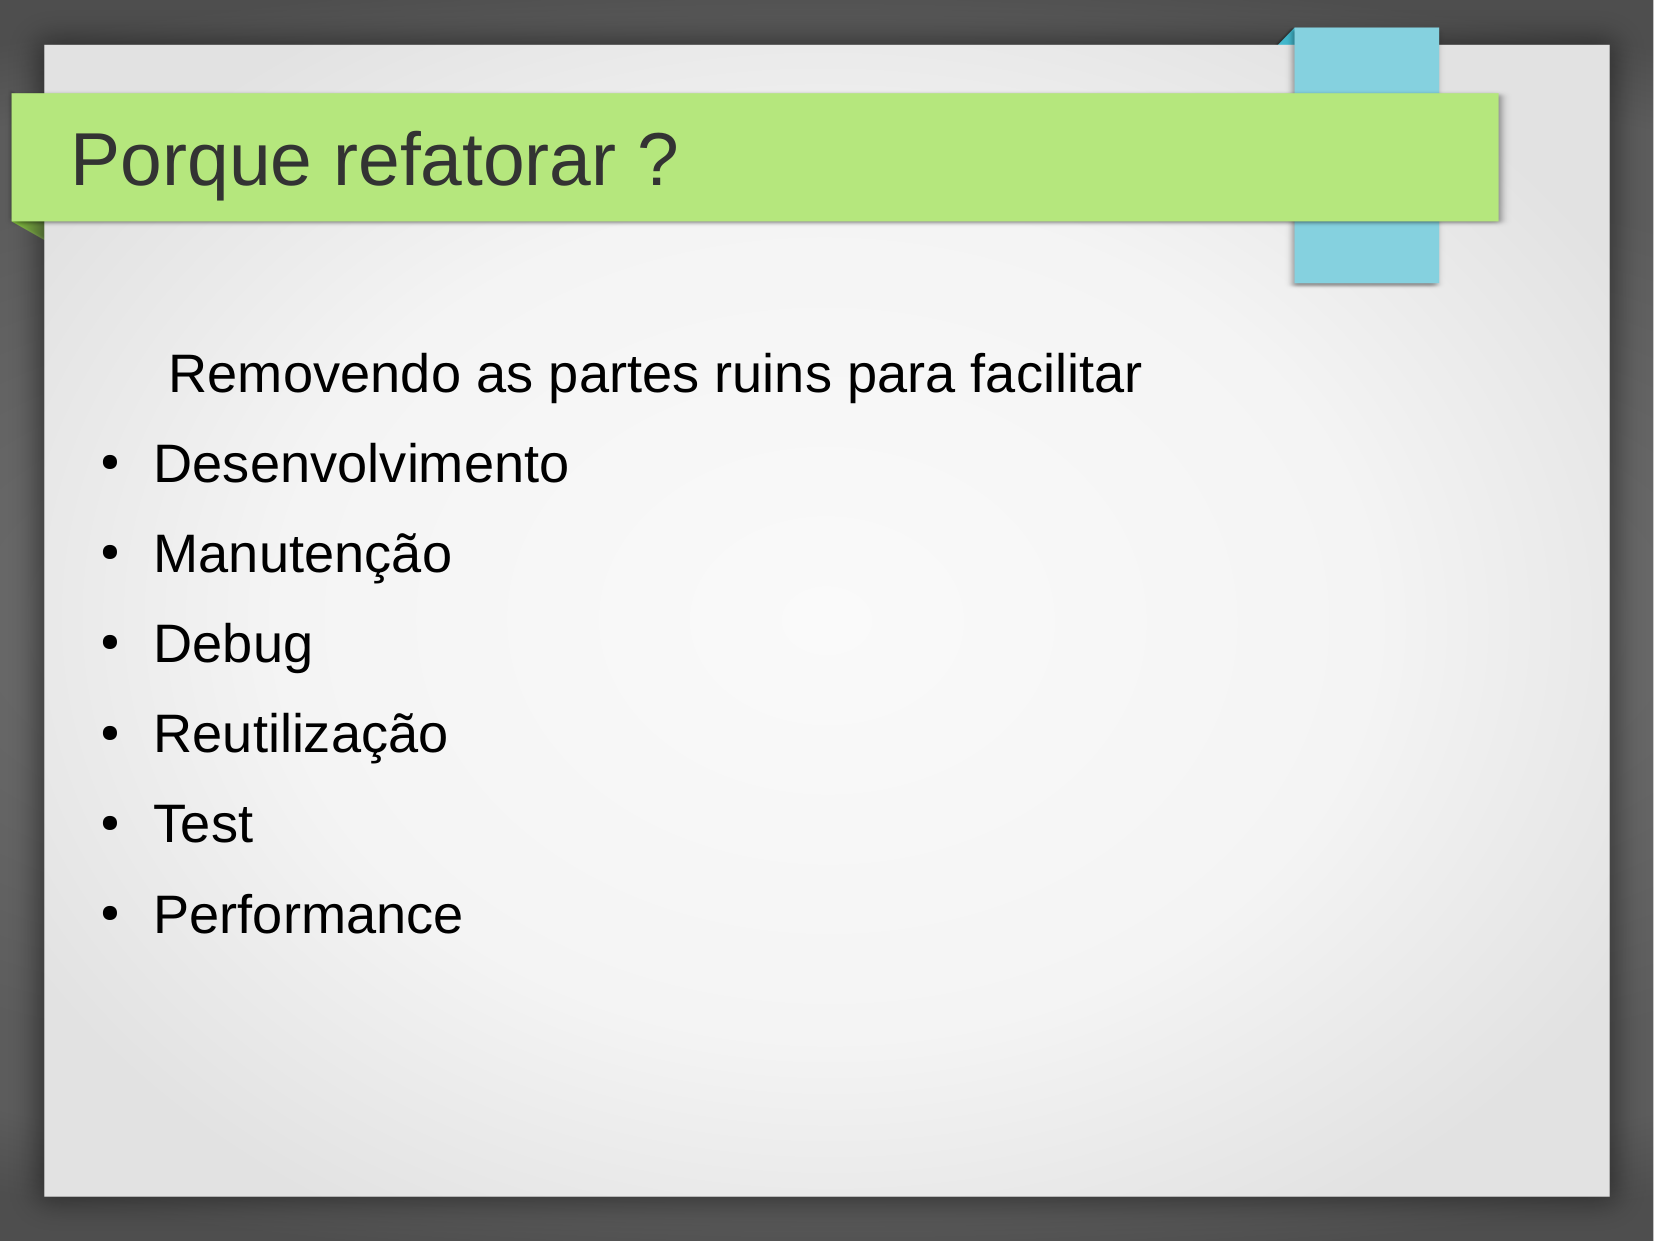

# Porque refatorar ?
 Removendo as partes ruins para facilitar
Desenvolvimento
Manutenção
Debug
Reutilização
Test
Performance